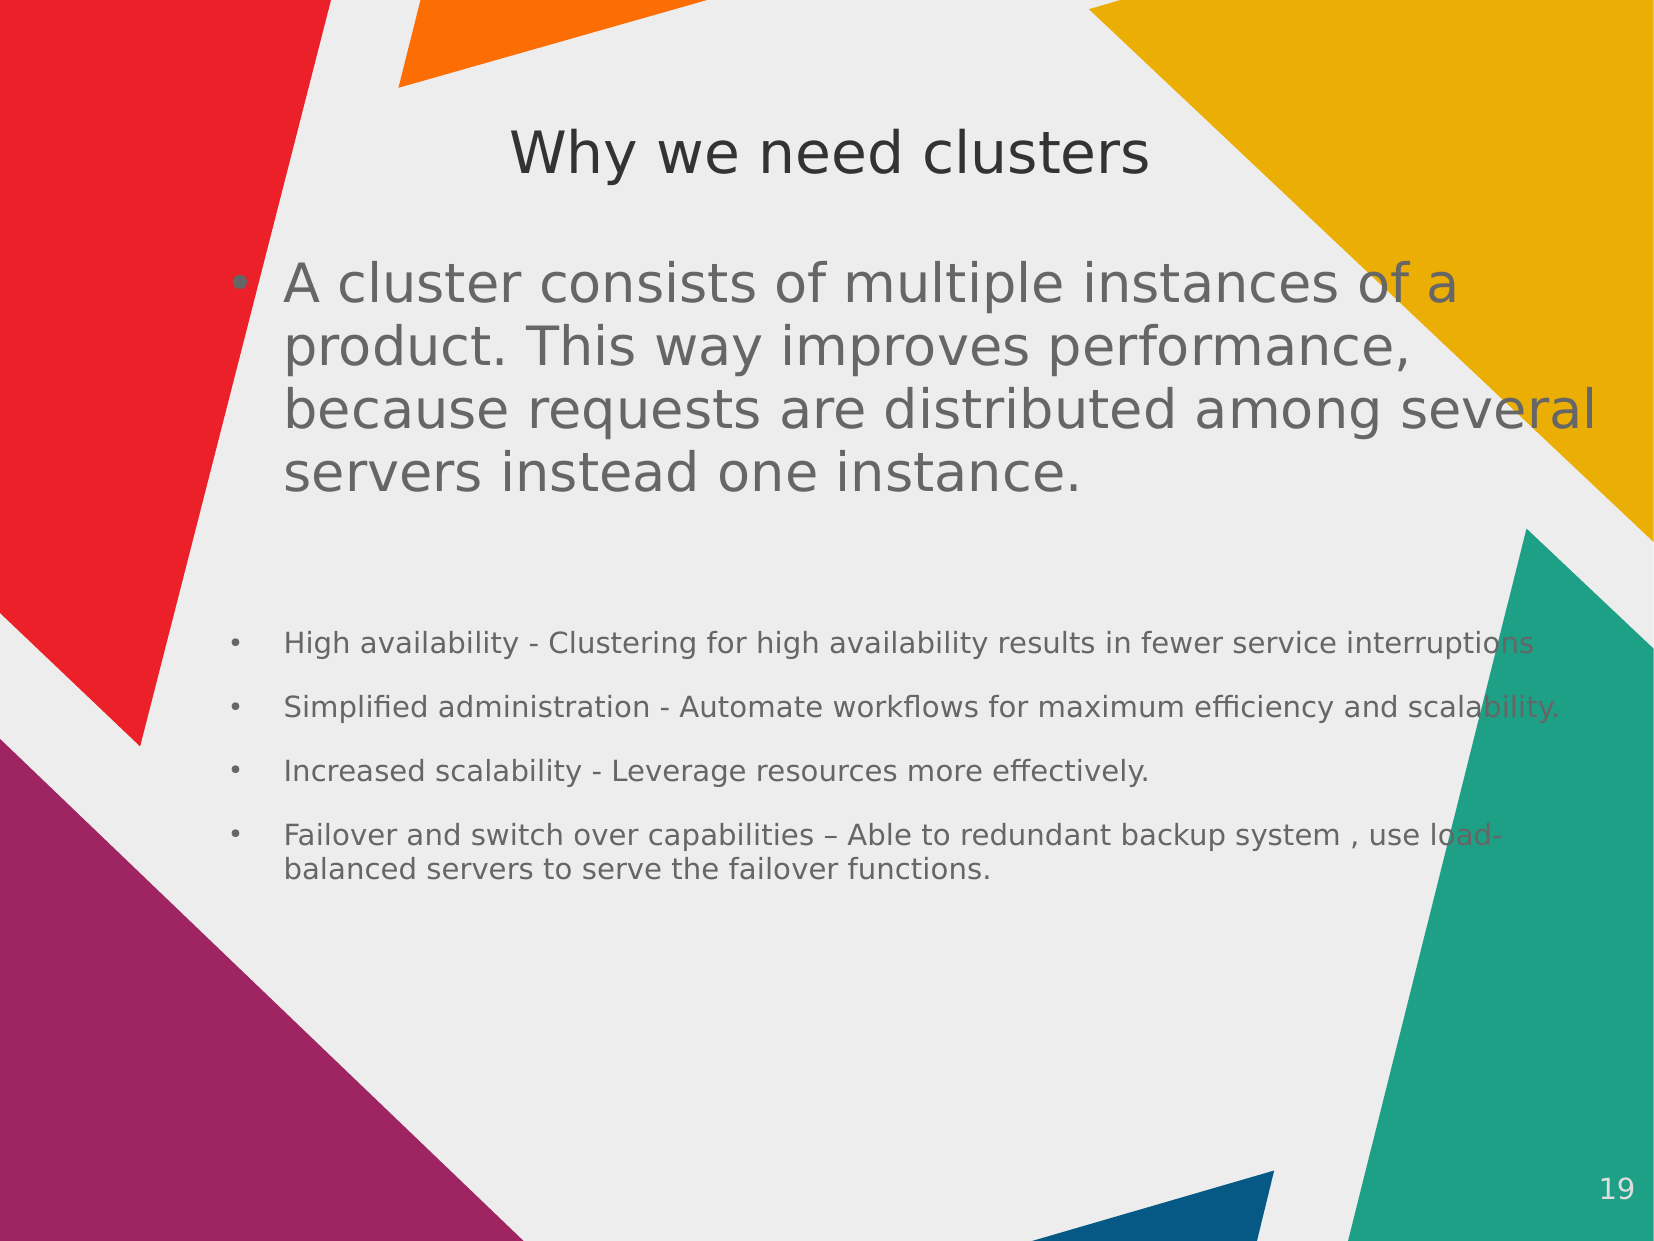

# Why we need clusters
A cluster consists of multiple instances of a product. This way improves performance, because requests are distributed among several servers instead one instance.
High availability - Clustering for high availability results in fewer service interruptions
Simplified administration - Automate workflows for maximum efficiency and scalability.
Increased scalability - Leverage resources more effectively.
Failover and switch over capabilities – Able to redundant backup system , use load-balanced servers to serve the failover functions.
19